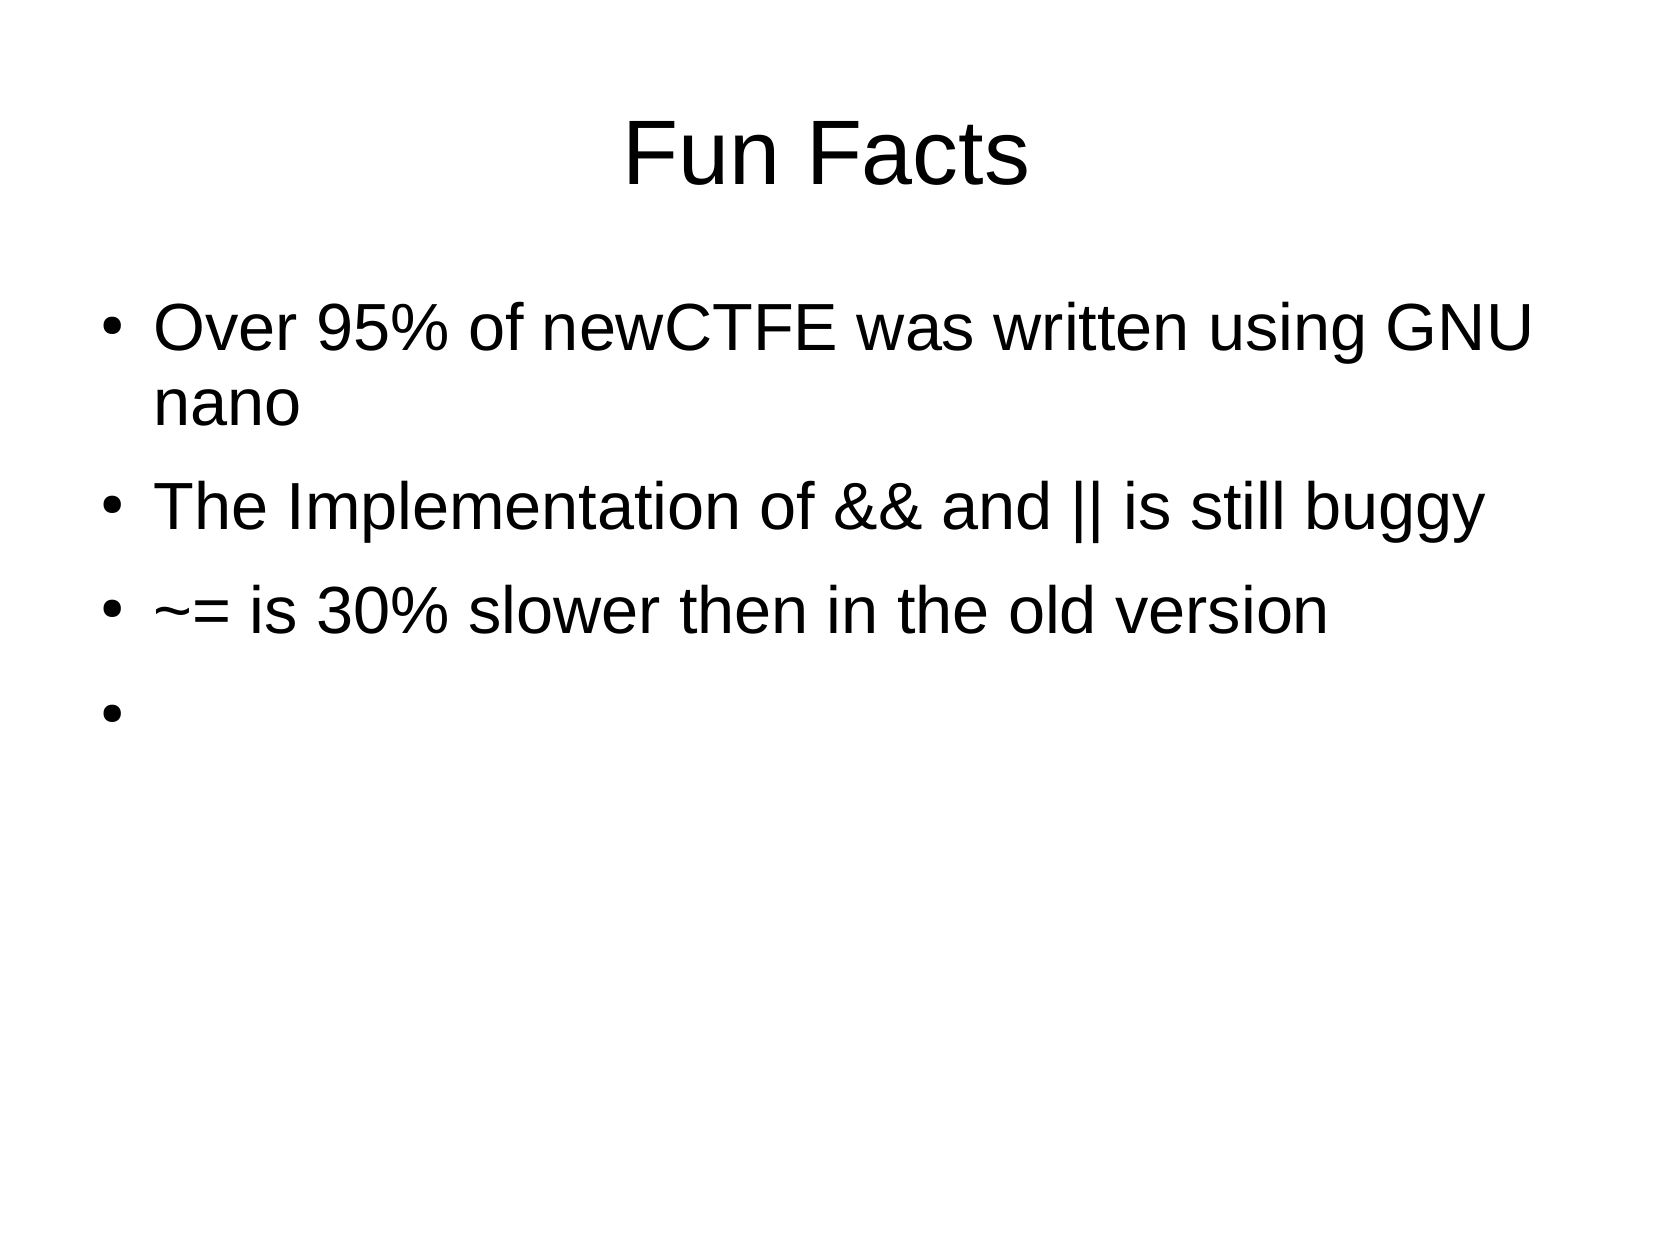

# Fun Facts
Over 95% of newCTFE was written using GNU nano
The Implementation of && and || is still buggy
~= is 30% slower then in the old version